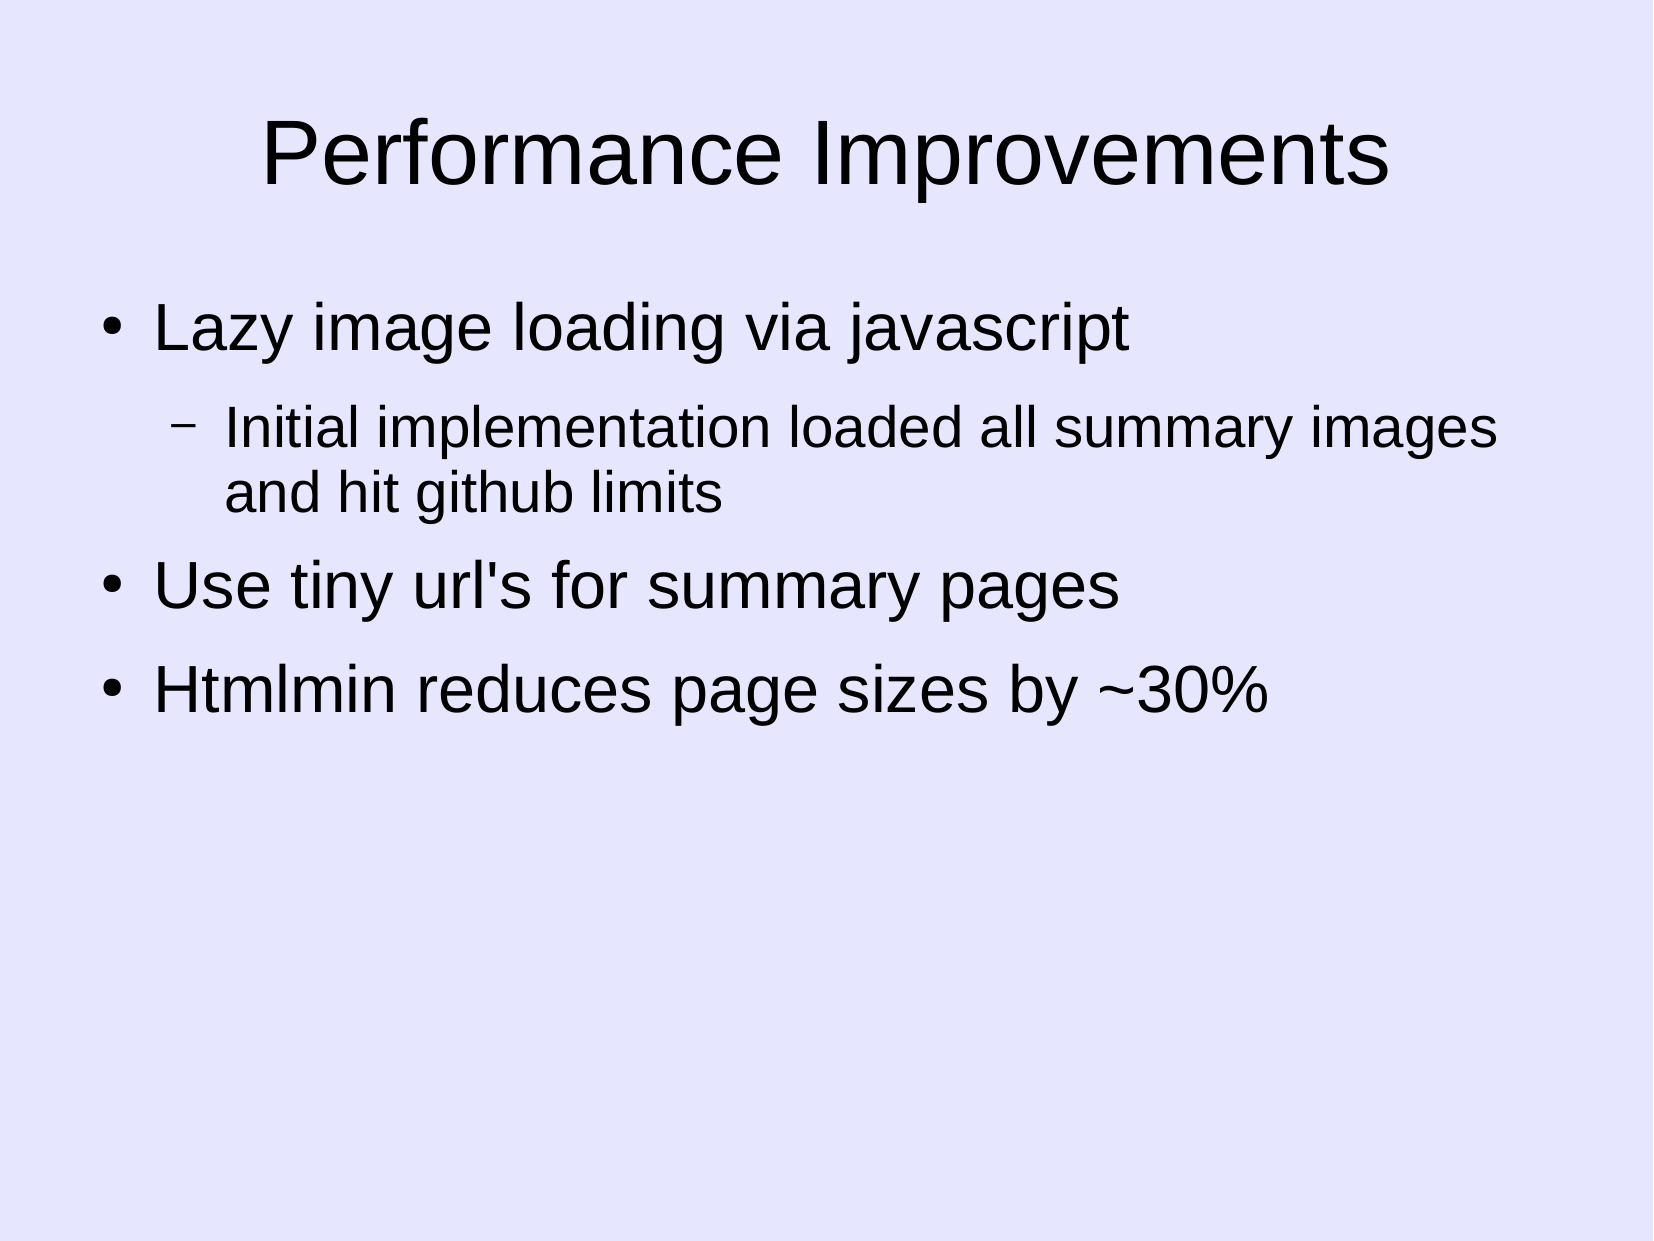

# Performance Improvements
Lazy image loading via javascript
Initial implementation loaded all summary images and hit github limits
Use tiny url's for summary pages
Htmlmin reduces page sizes by ~30%